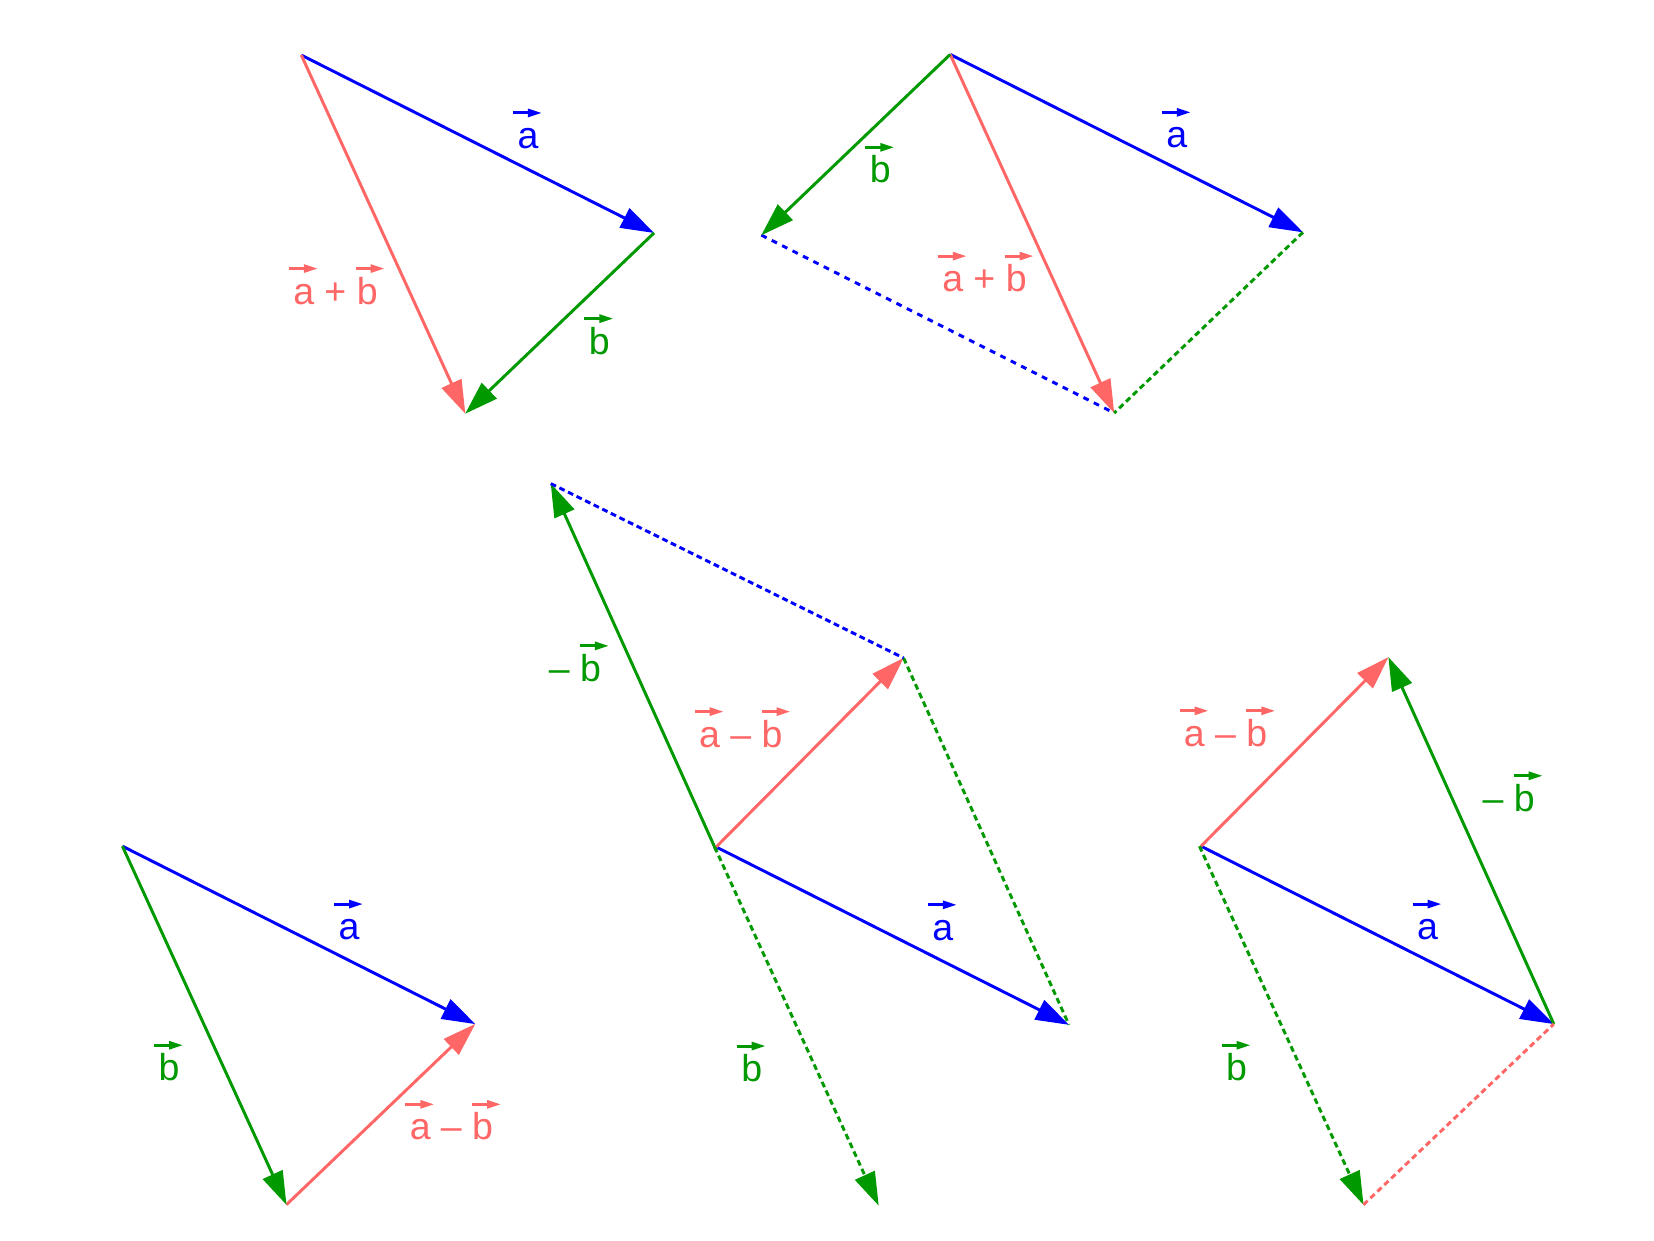

a
a
b
a + b
a + b
b
– b
a – b
a – b
– b
a
a
a
b
b
b
a – b